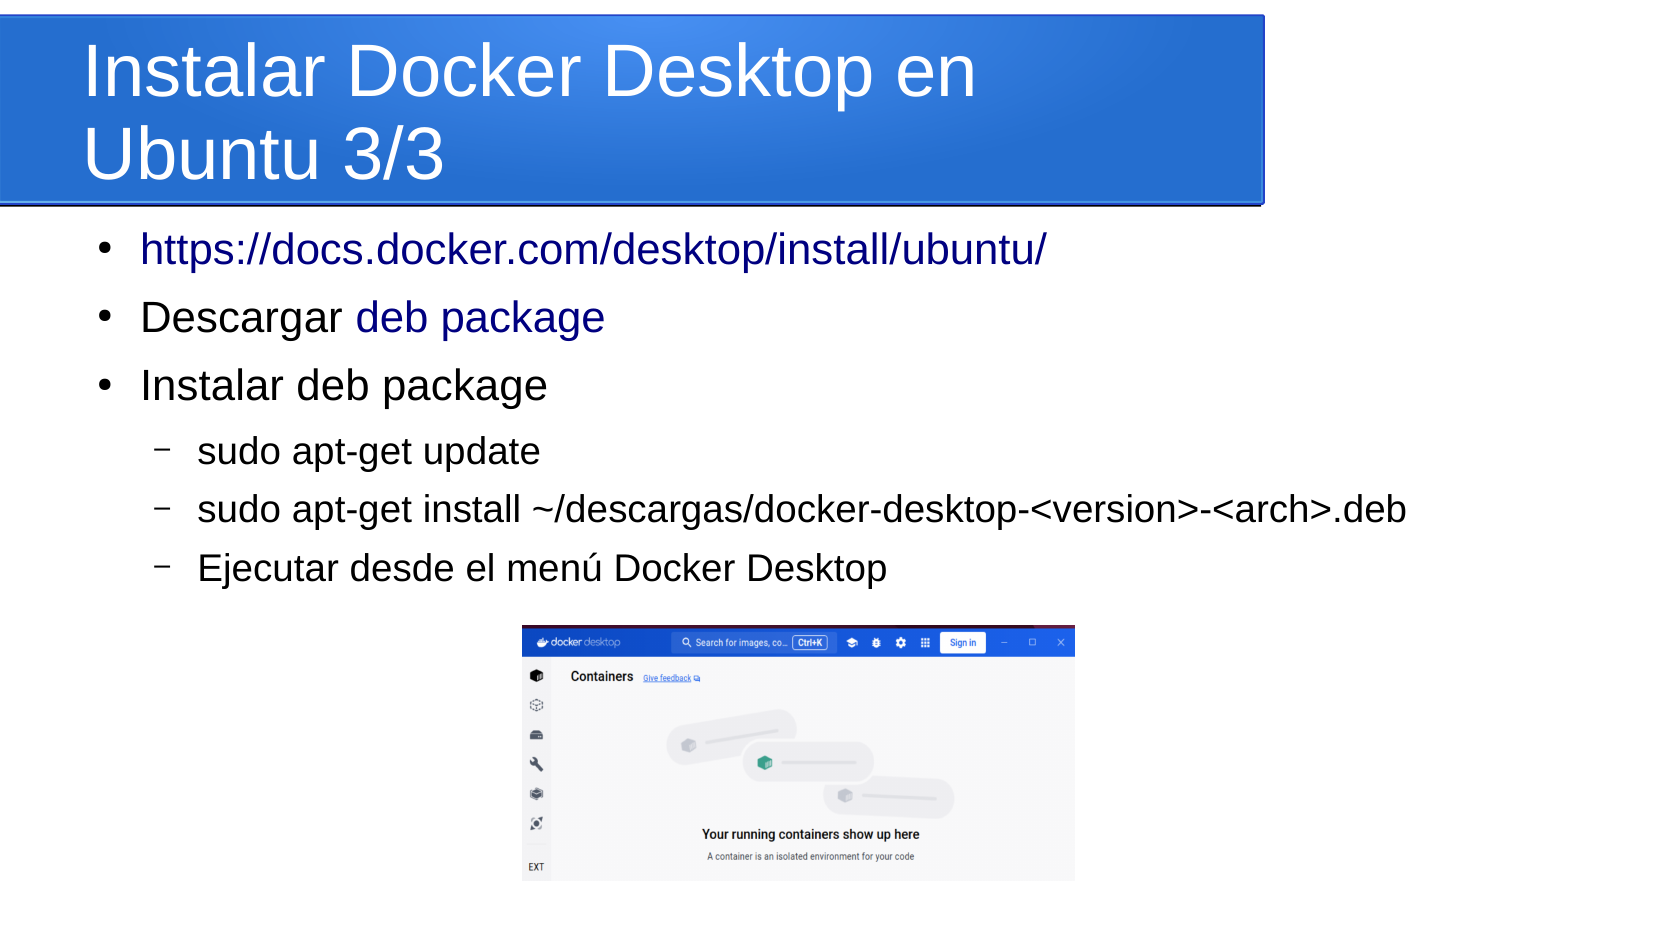

# Instalar Docker Desktop en Ubuntu 3/3
https://docs.docker.com/desktop/install/ubuntu/
Descargar deb package
Instalar deb package
sudo apt-get update
sudo apt-get install ~/descargas/docker-desktop-<version>-<arch>.deb
Ejecutar desde el menú Docker Desktop